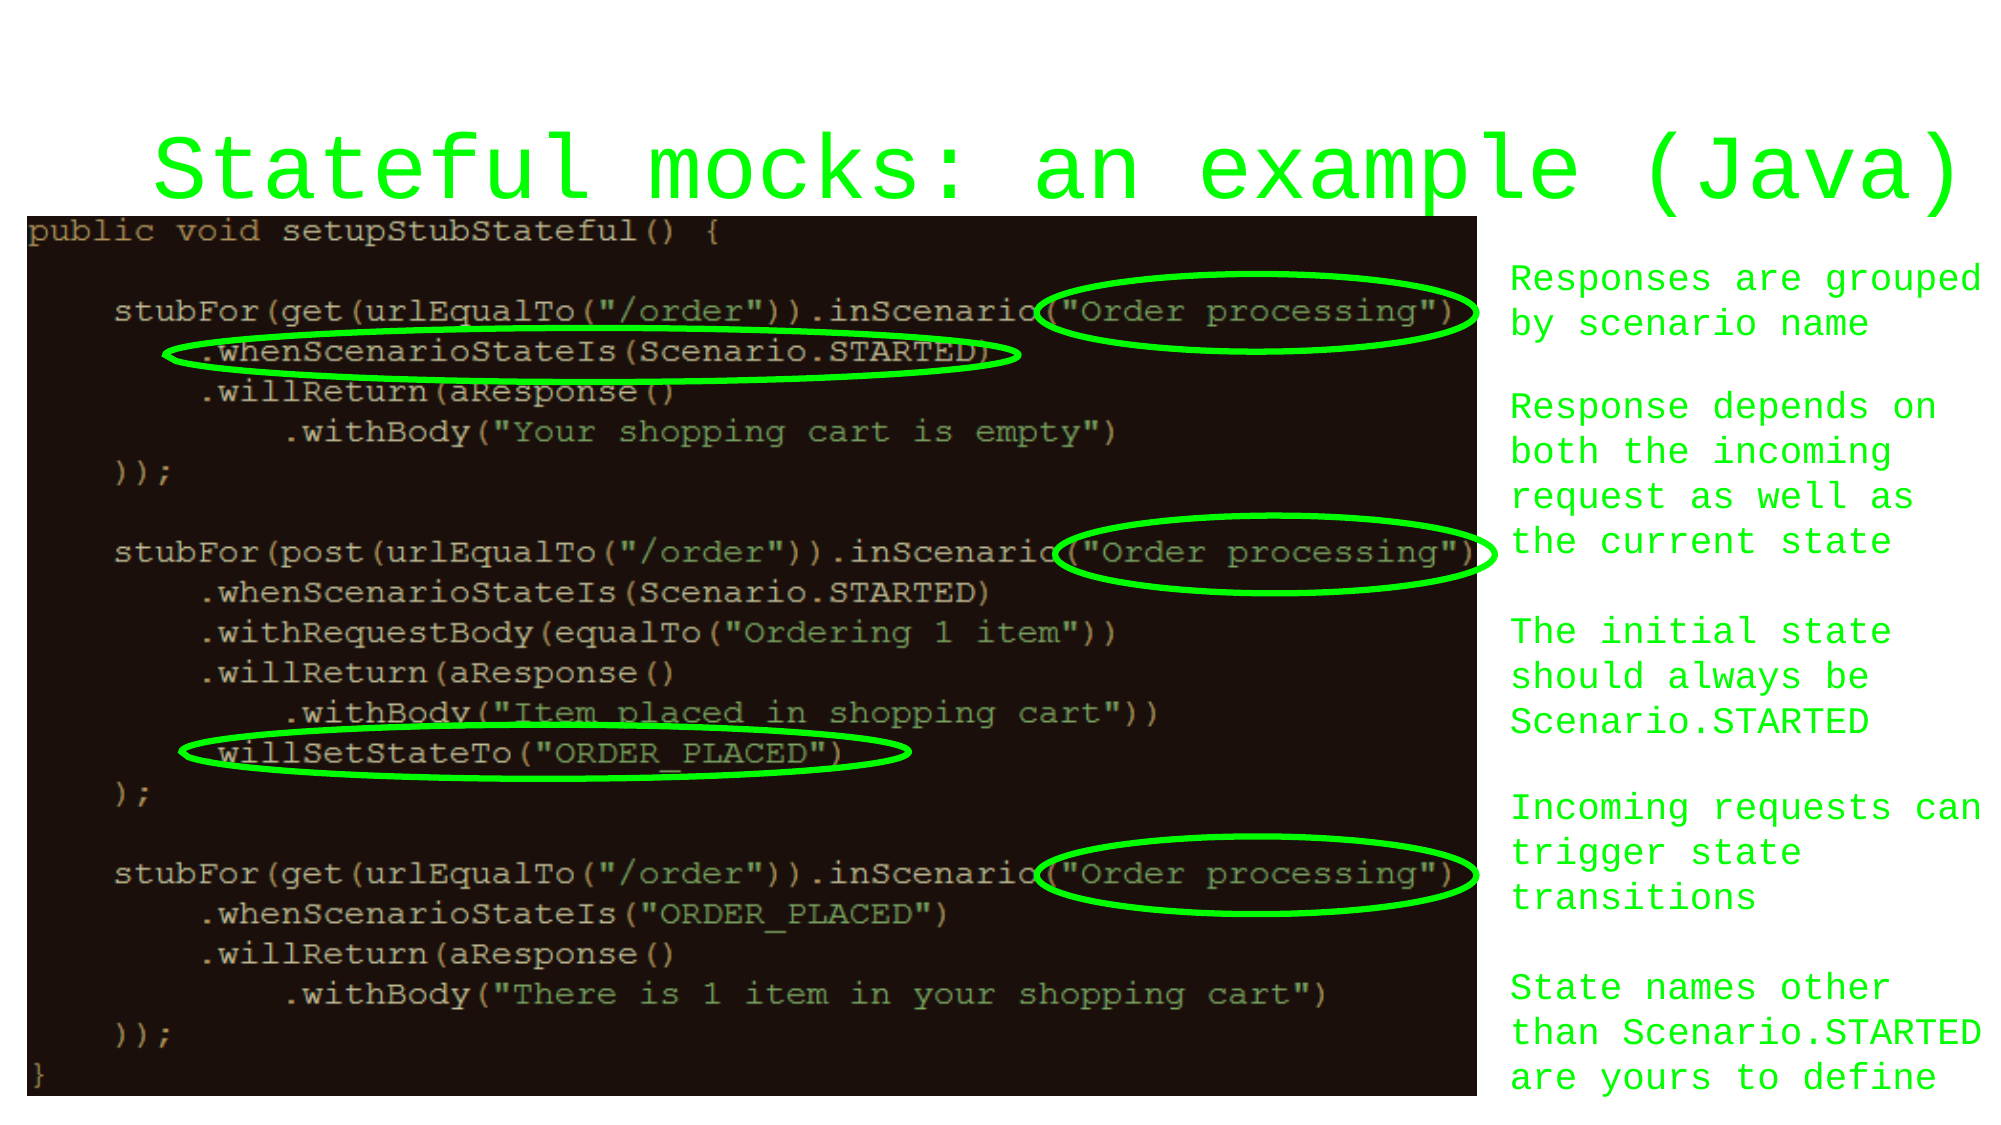

# Stateful mocks: an example (Java)
Responses are grouped by scenario name
Response depends on both the incoming request as well as the current state
The initial state should always be Scenario.STARTED
Incoming requests can trigger state transitions
State names other than Scenario.STARTED are yours to define